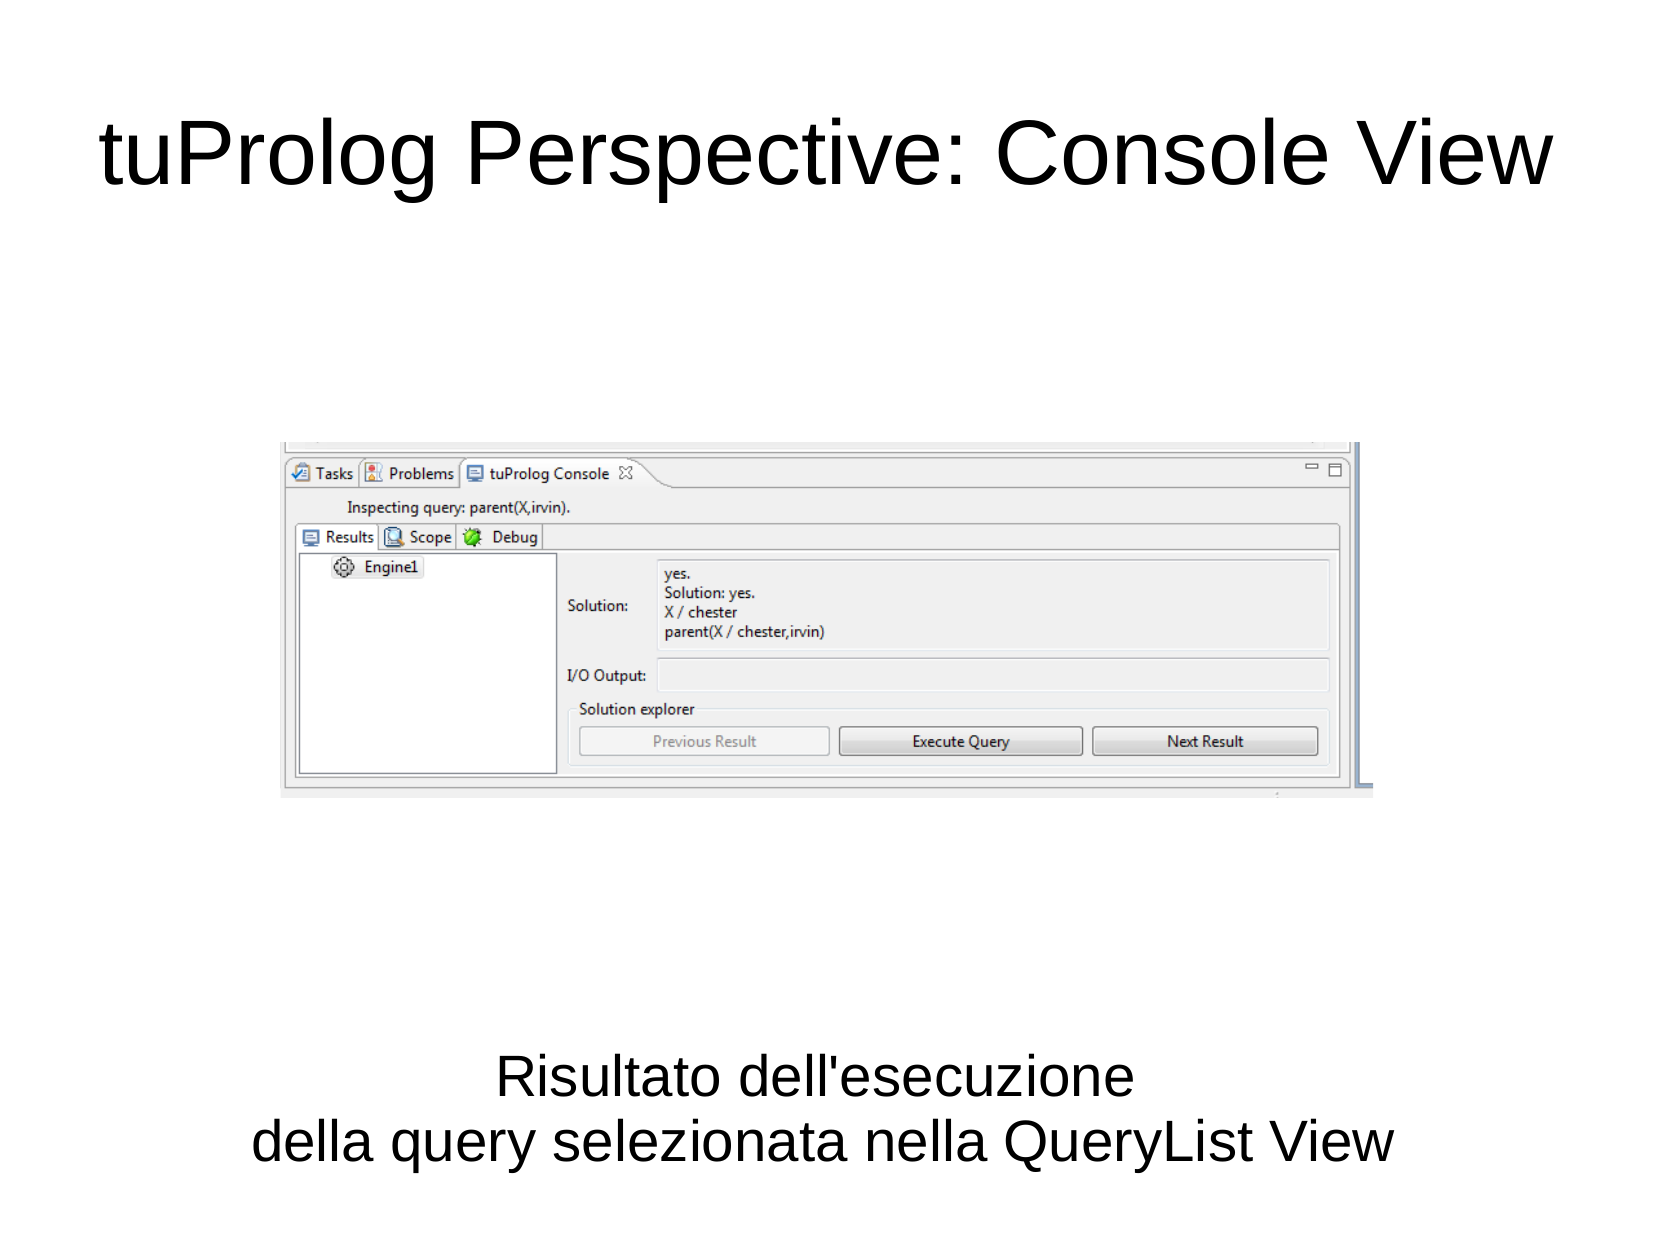

# tuProlog Perspective: Console View
Risultato dell'esecuzione
della query selezionata nella QueryList View